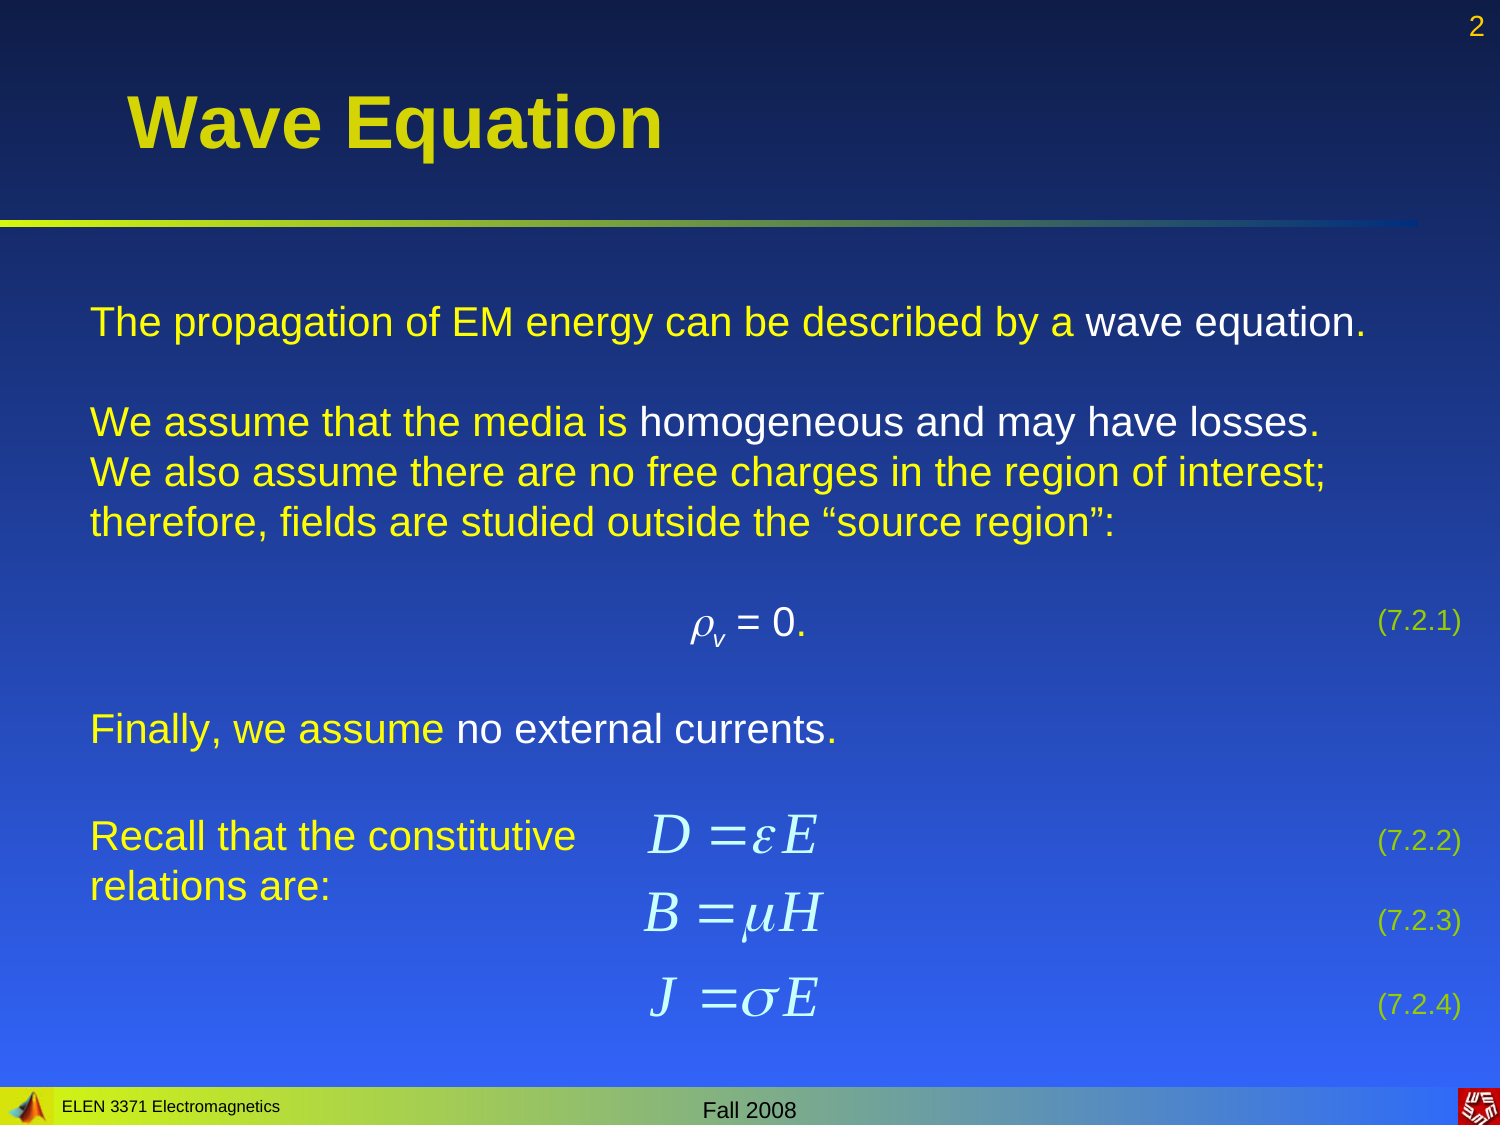

# Wave Equation
The propagation of EM energy can be described by a wave equation.
We assume that the media is homogeneous and may have losses. We also assume there are no free charges in the region of interest; therefore, fields are studied outside the “source region”:
				v = 0.
Finally, we assume no external currents.
(7.2.1)
Recall that the constitutive relations are:
(7.2.2)
(7.2.3)
(7.2.4)